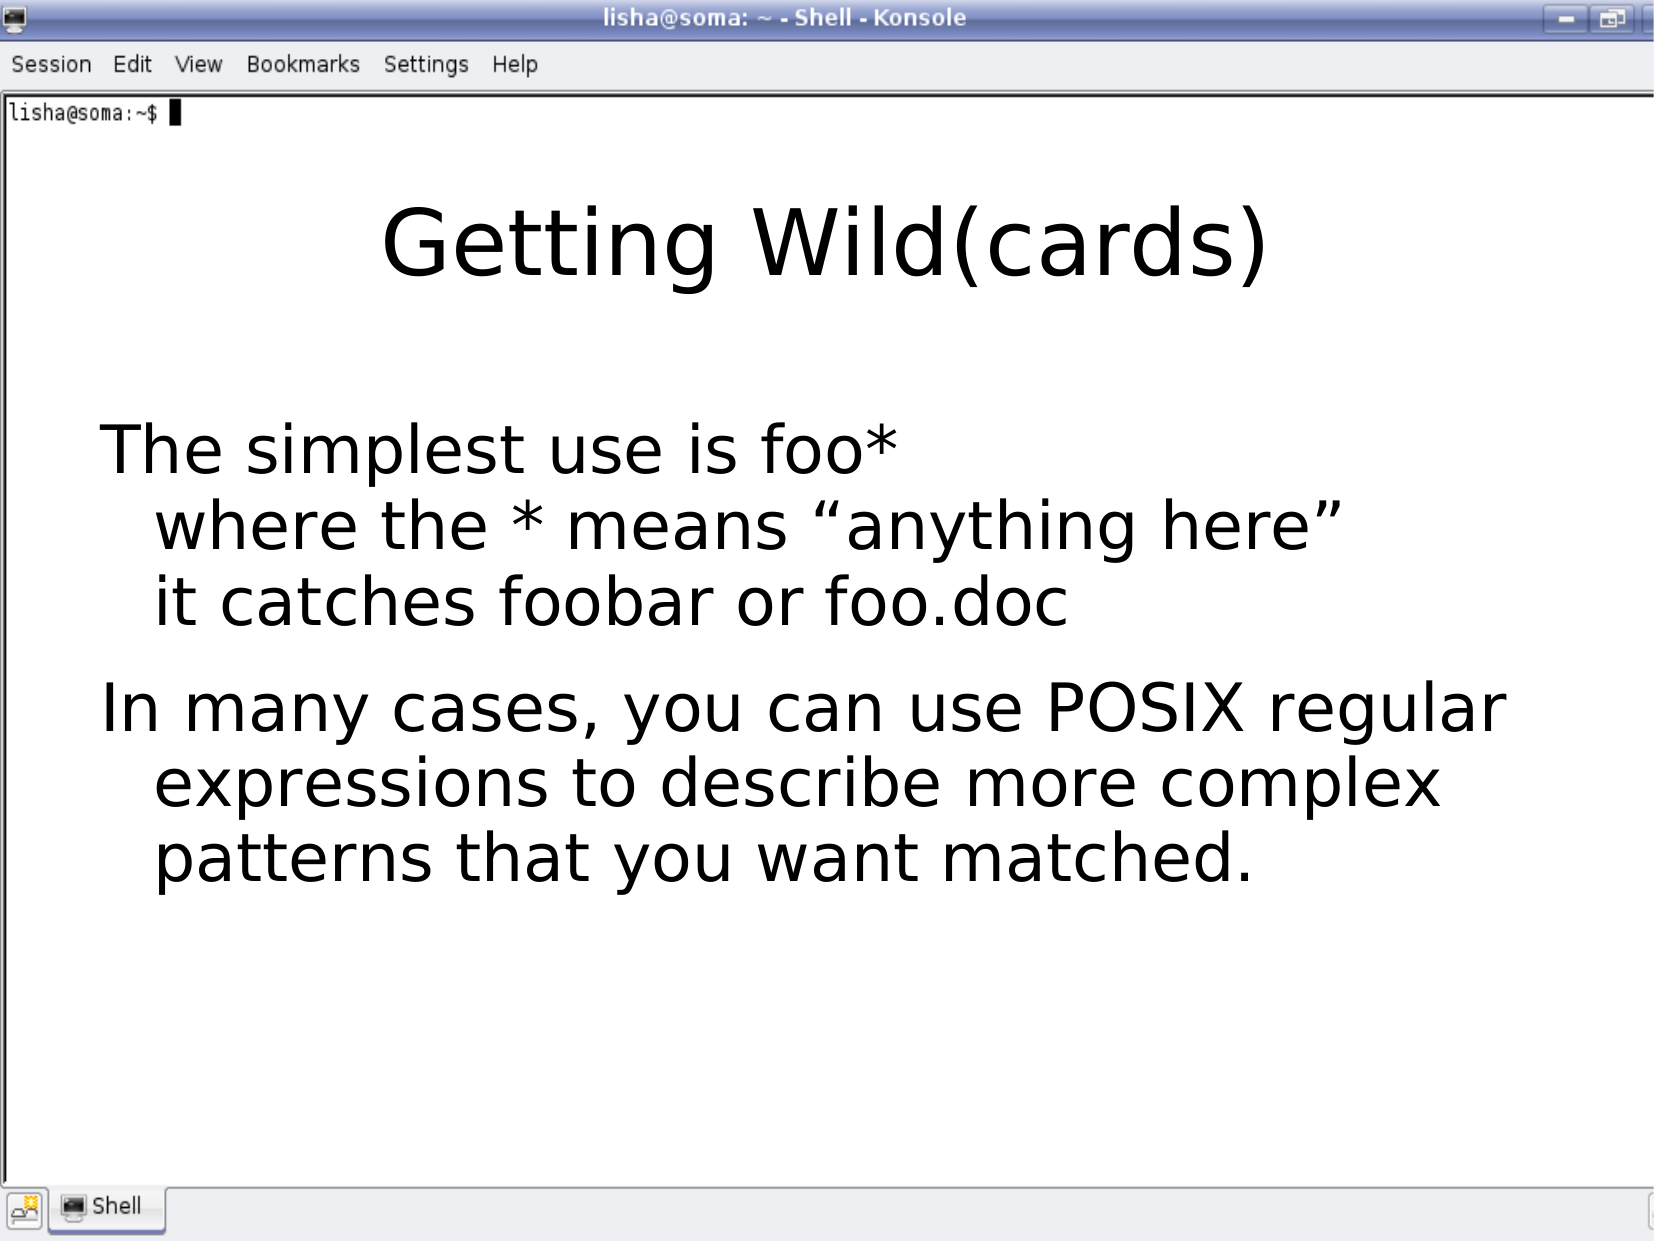

# Getting Wild(cards)‏
The simplest use is foo*
where the * means “anything here”
it catches foobar or foo.doc
In many cases, you can use POSIX regular expressions to describe more complex patterns that you want matched.